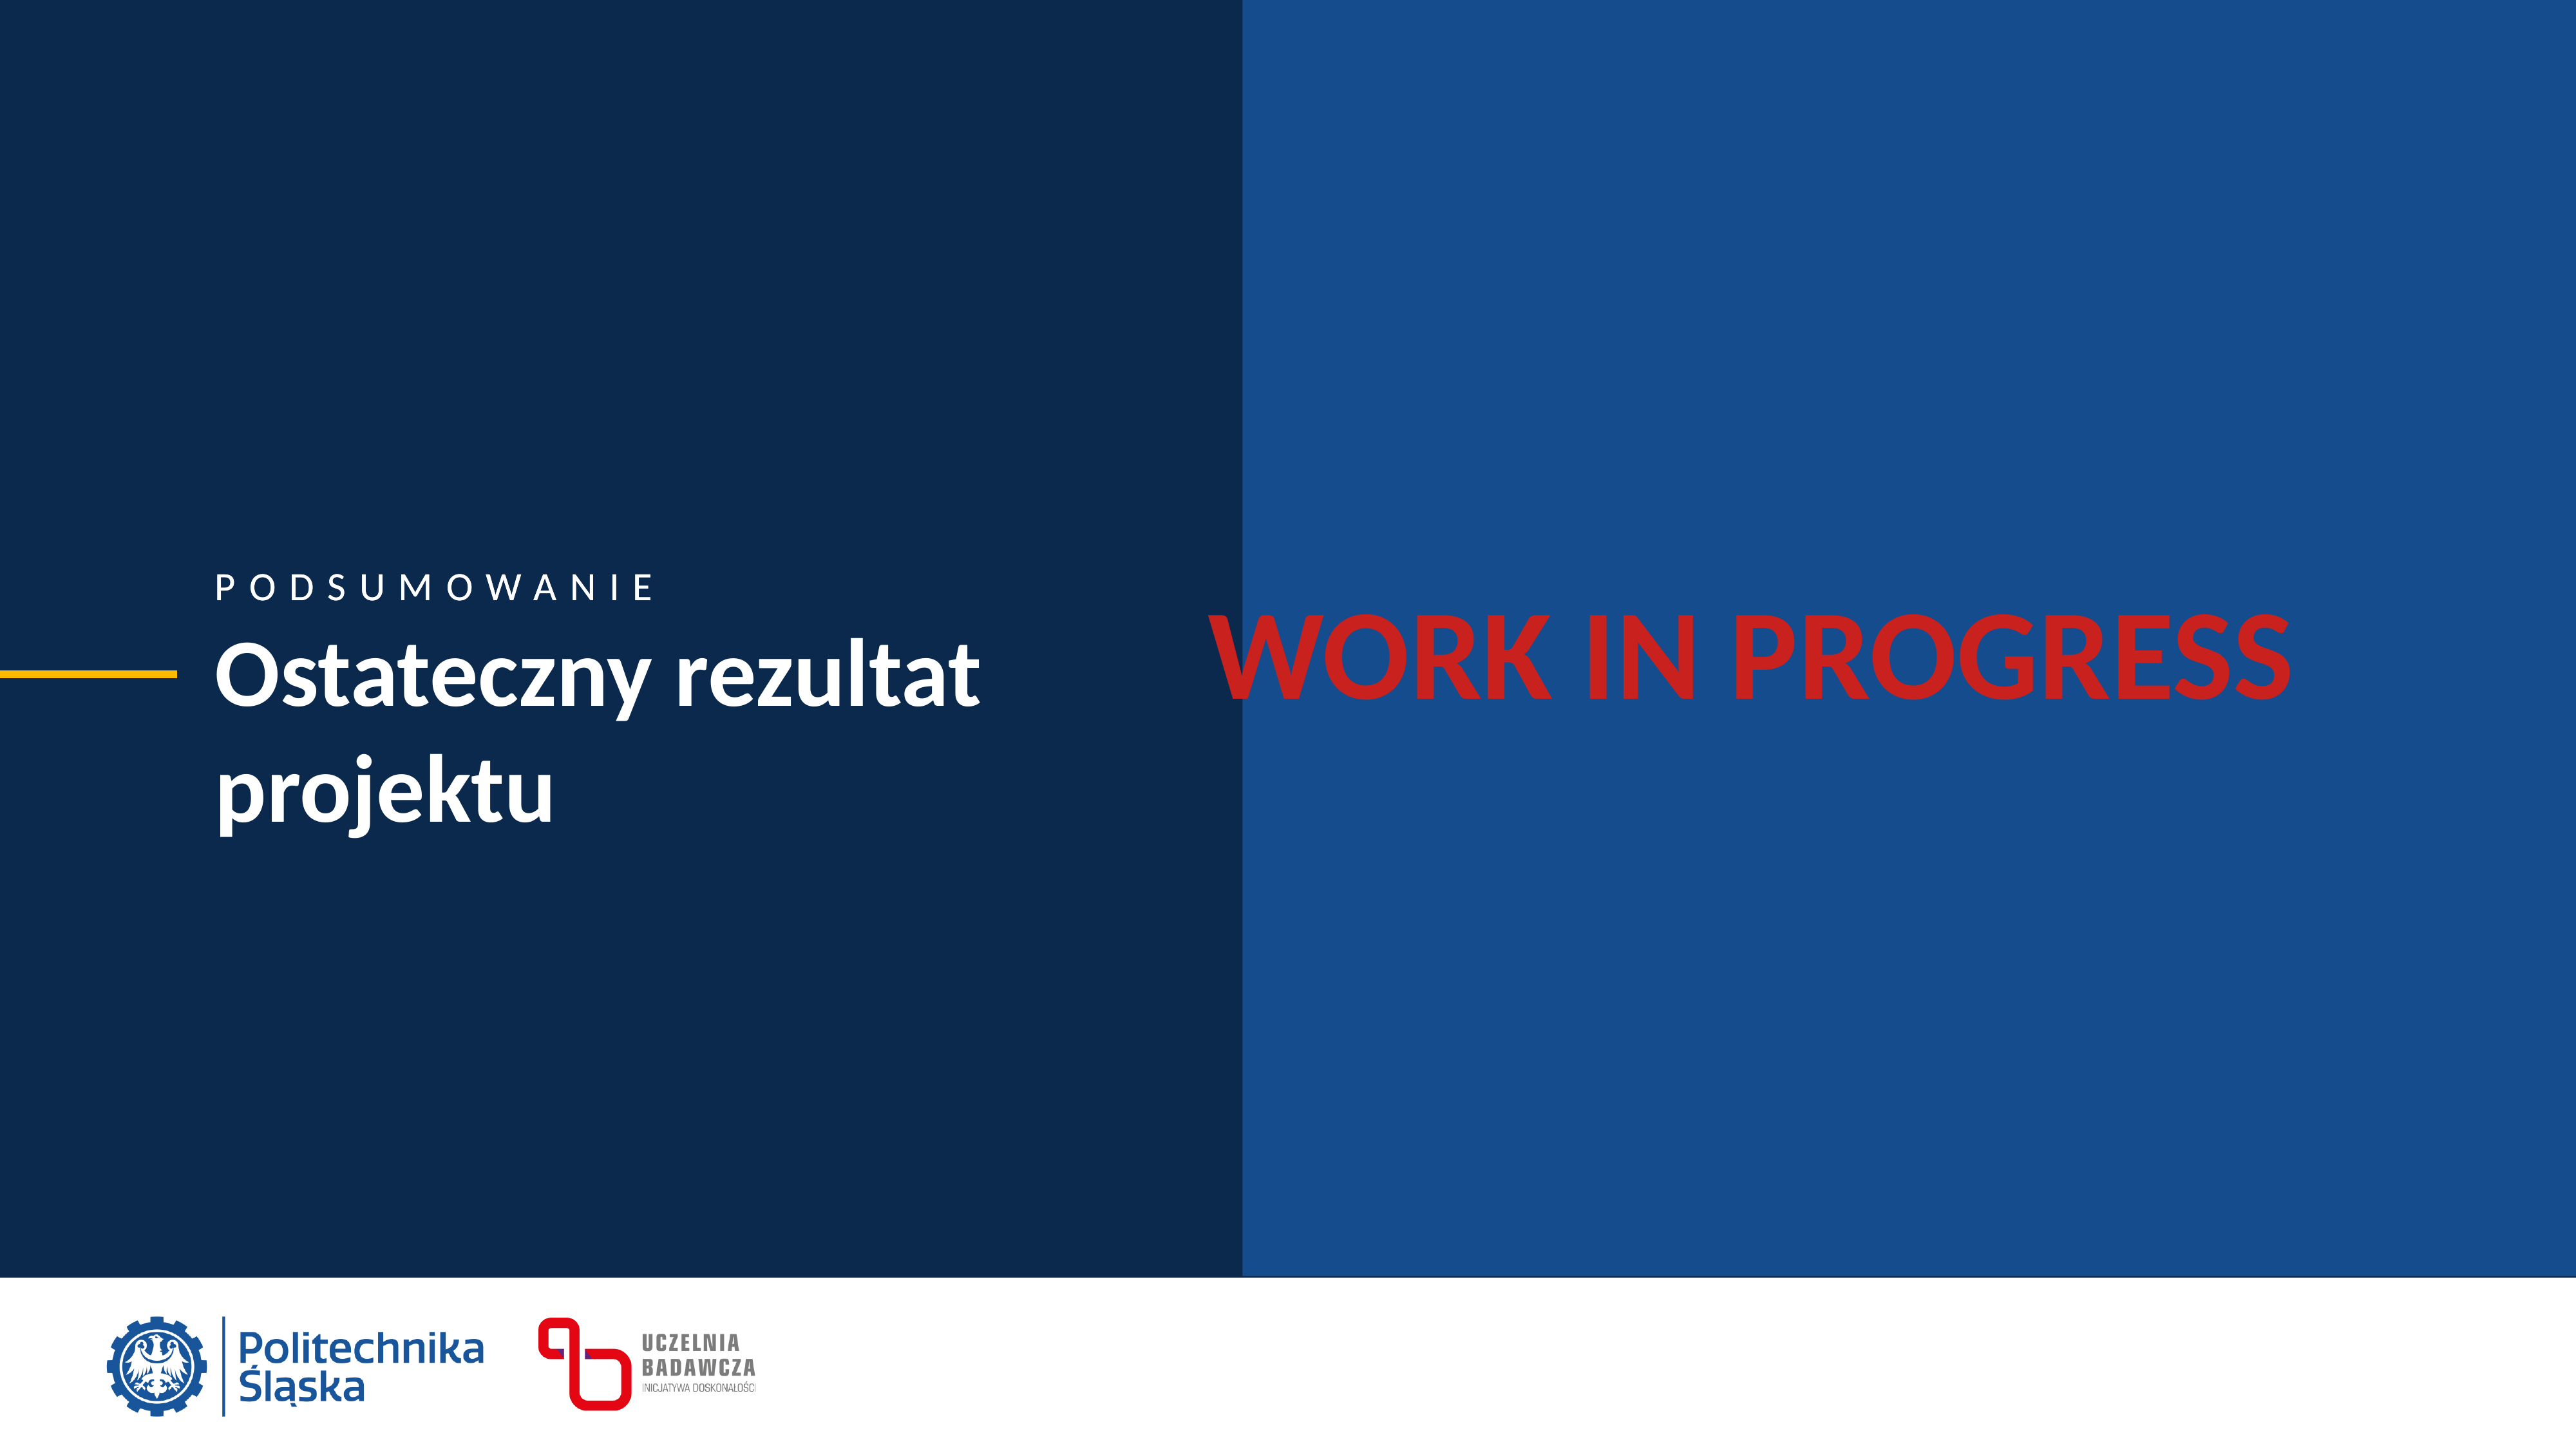

Podsumowanie
Podsumowanie
WORK IN PROGRESS
Ostateczny rezultat projektu